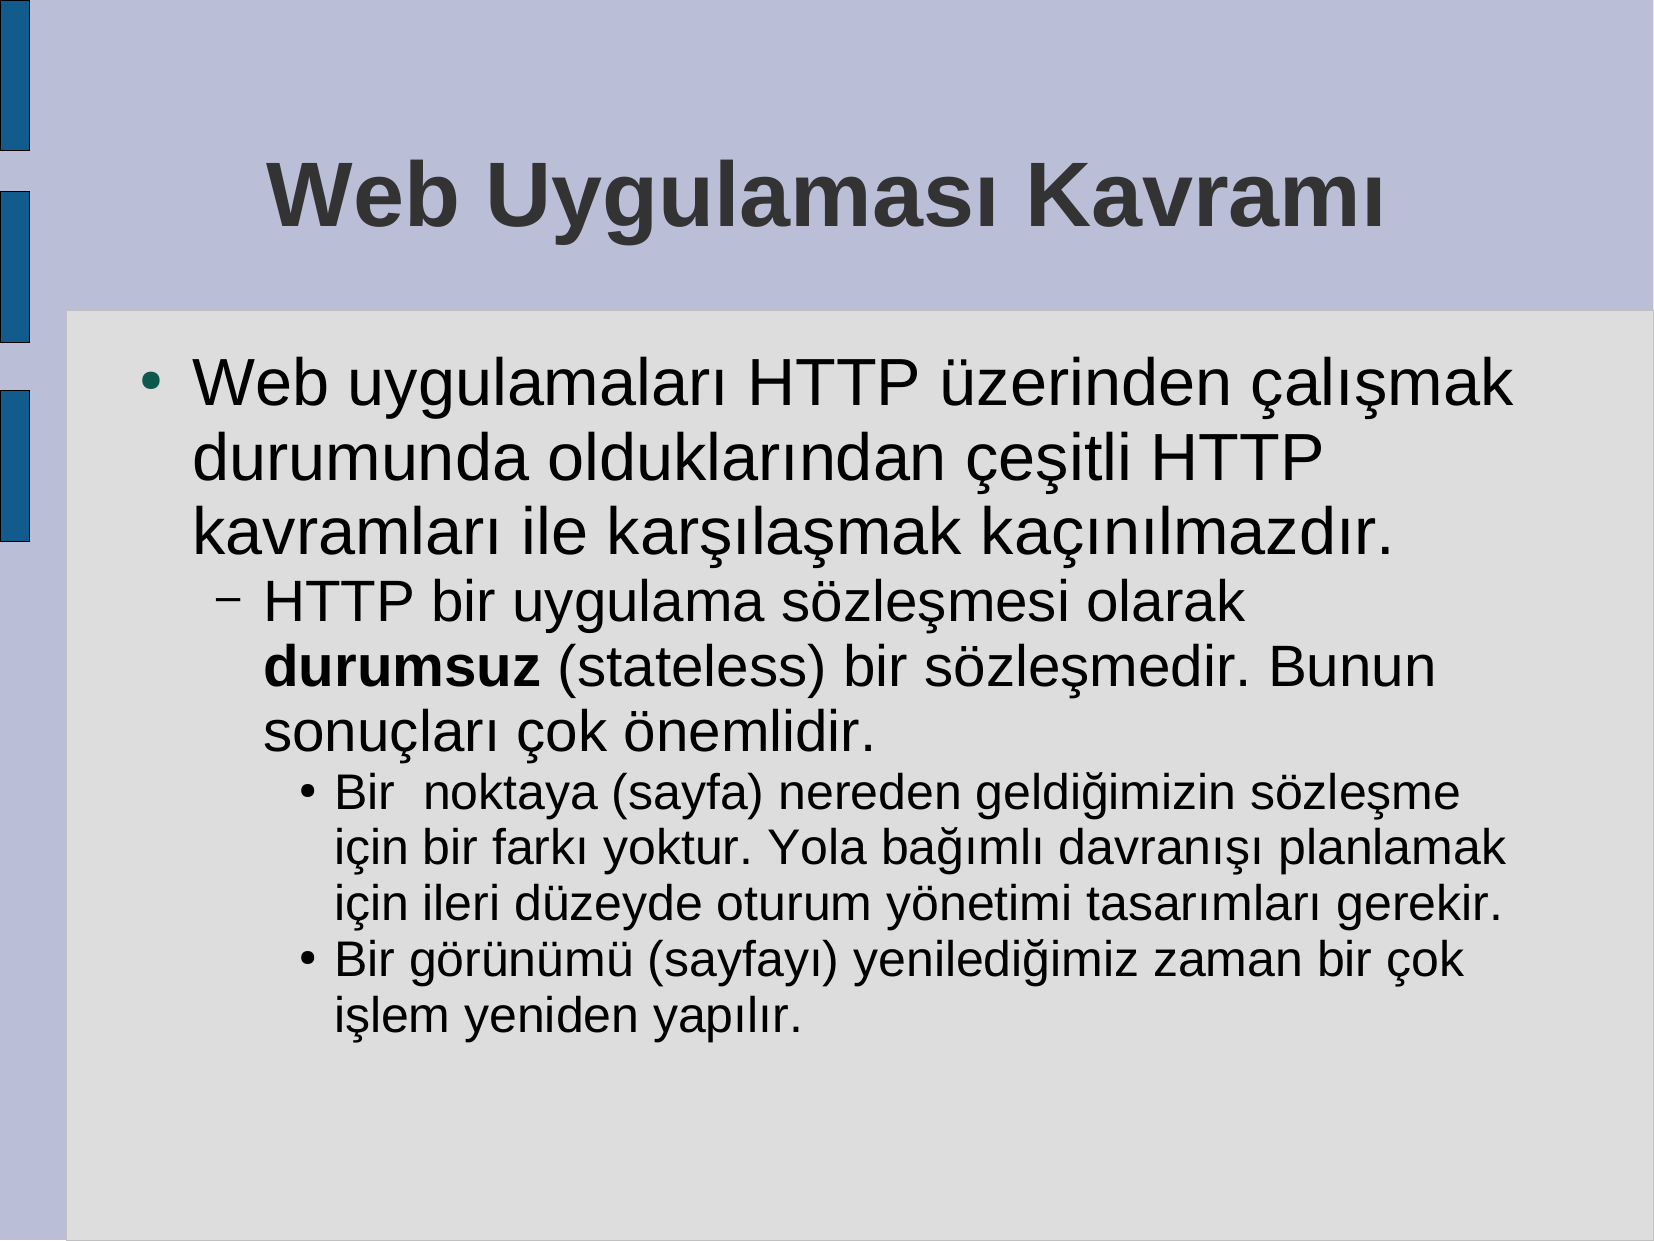

# Web Uygulaması Kavramı
Web uygulamaları HTTP üzerinden çalışmak durumunda olduklarından çeşitli HTTP kavramları ile karşılaşmak kaçınılmazdır.
HTTP bir uygulama sözleşmesi olarak durumsuz (stateless) bir sözleşmedir. Bunun sonuçları çok önemlidir.
Bir noktaya (sayfa) nereden geldiğimizin sözleşme için bir farkı yoktur. Yola bağımlı davranışı planlamak için ileri düzeyde oturum yönetimi tasarımları gerekir.
Bir görünümü (sayfayı) yenilediğimiz zaman bir çok işlem yeniden yapılır.